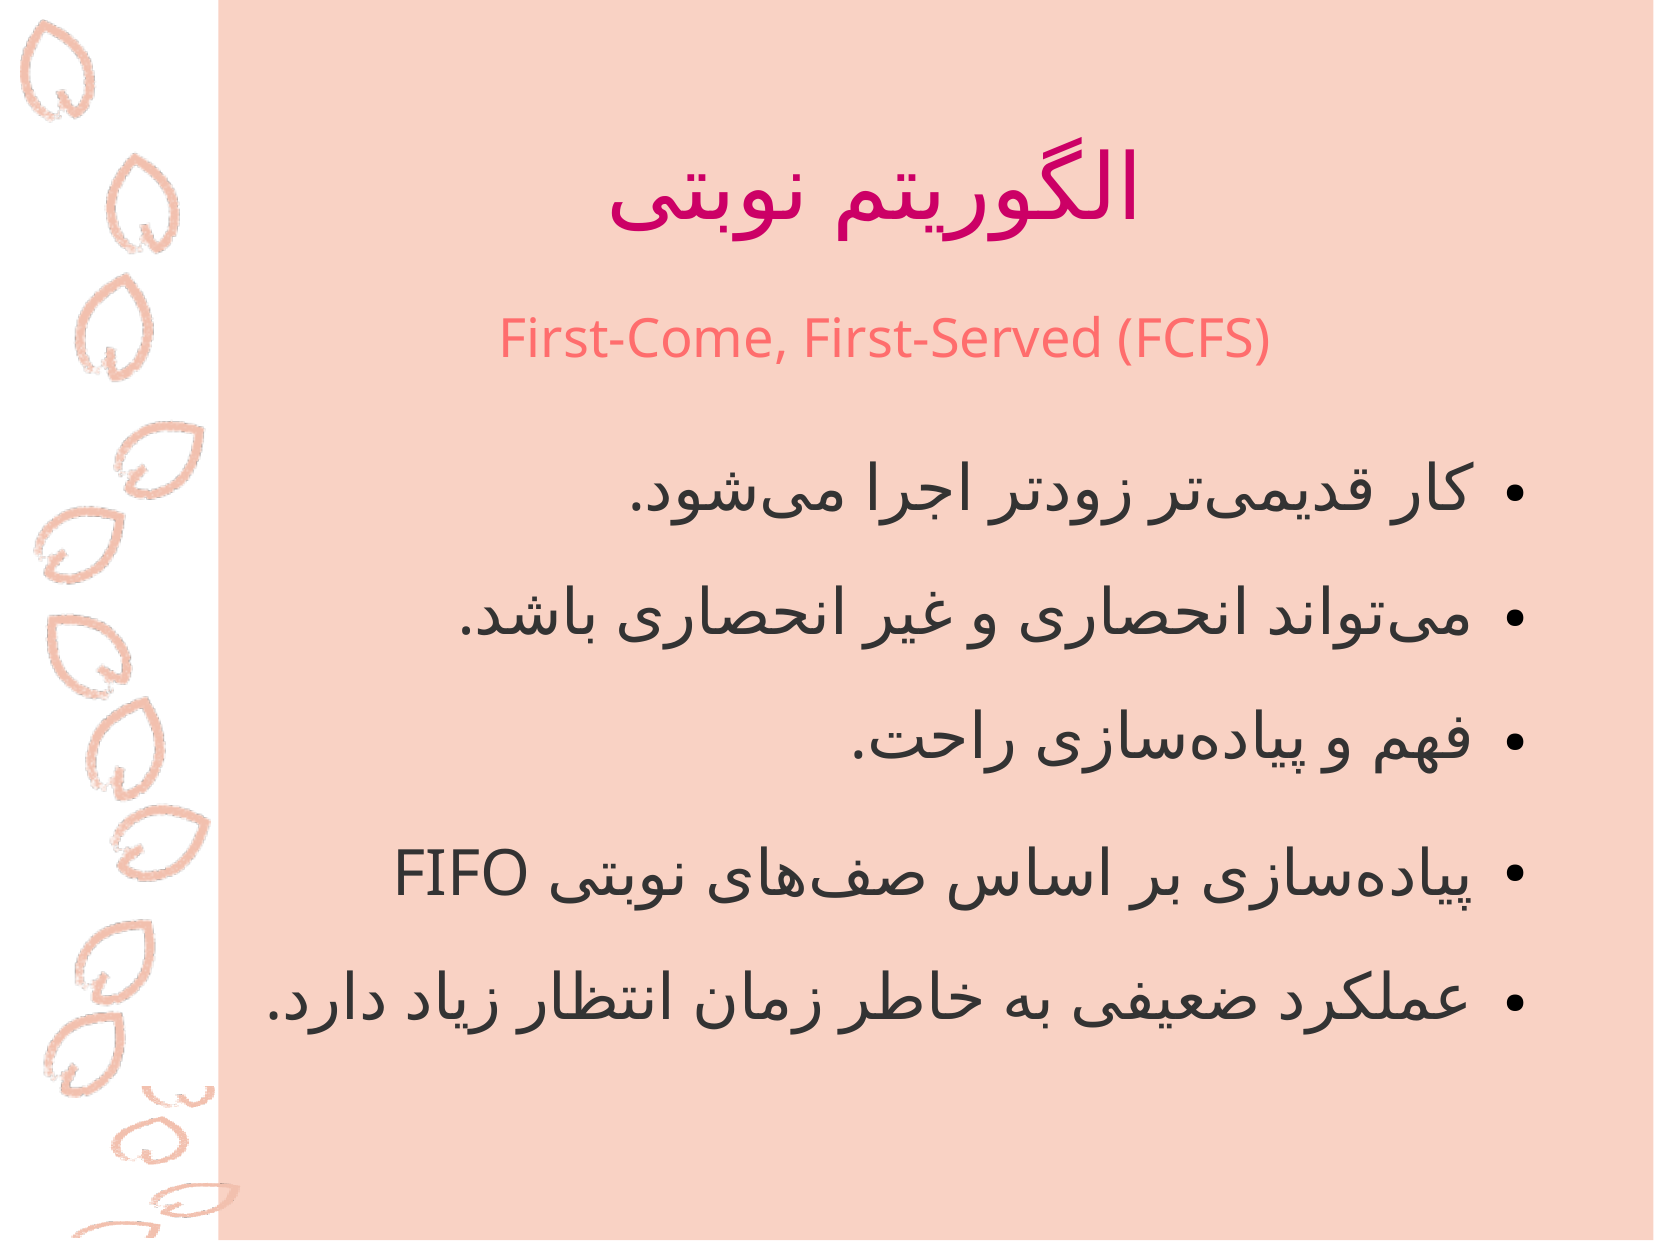

# الگوریتم نوبتی
First-Come, First-Served (FCFS)
کار قدیمی‌تر زودتر اجرا می‌شود.
می‌تواند انحصاری و غیر انحصاری باشد.
فهم و پیاده‌سازی راحت.
پیاده‌سازی بر اساس صف‌های نوبتی FIFO
عملکرد ضعیفی به خاطر زمان انتظار زیاد دارد.